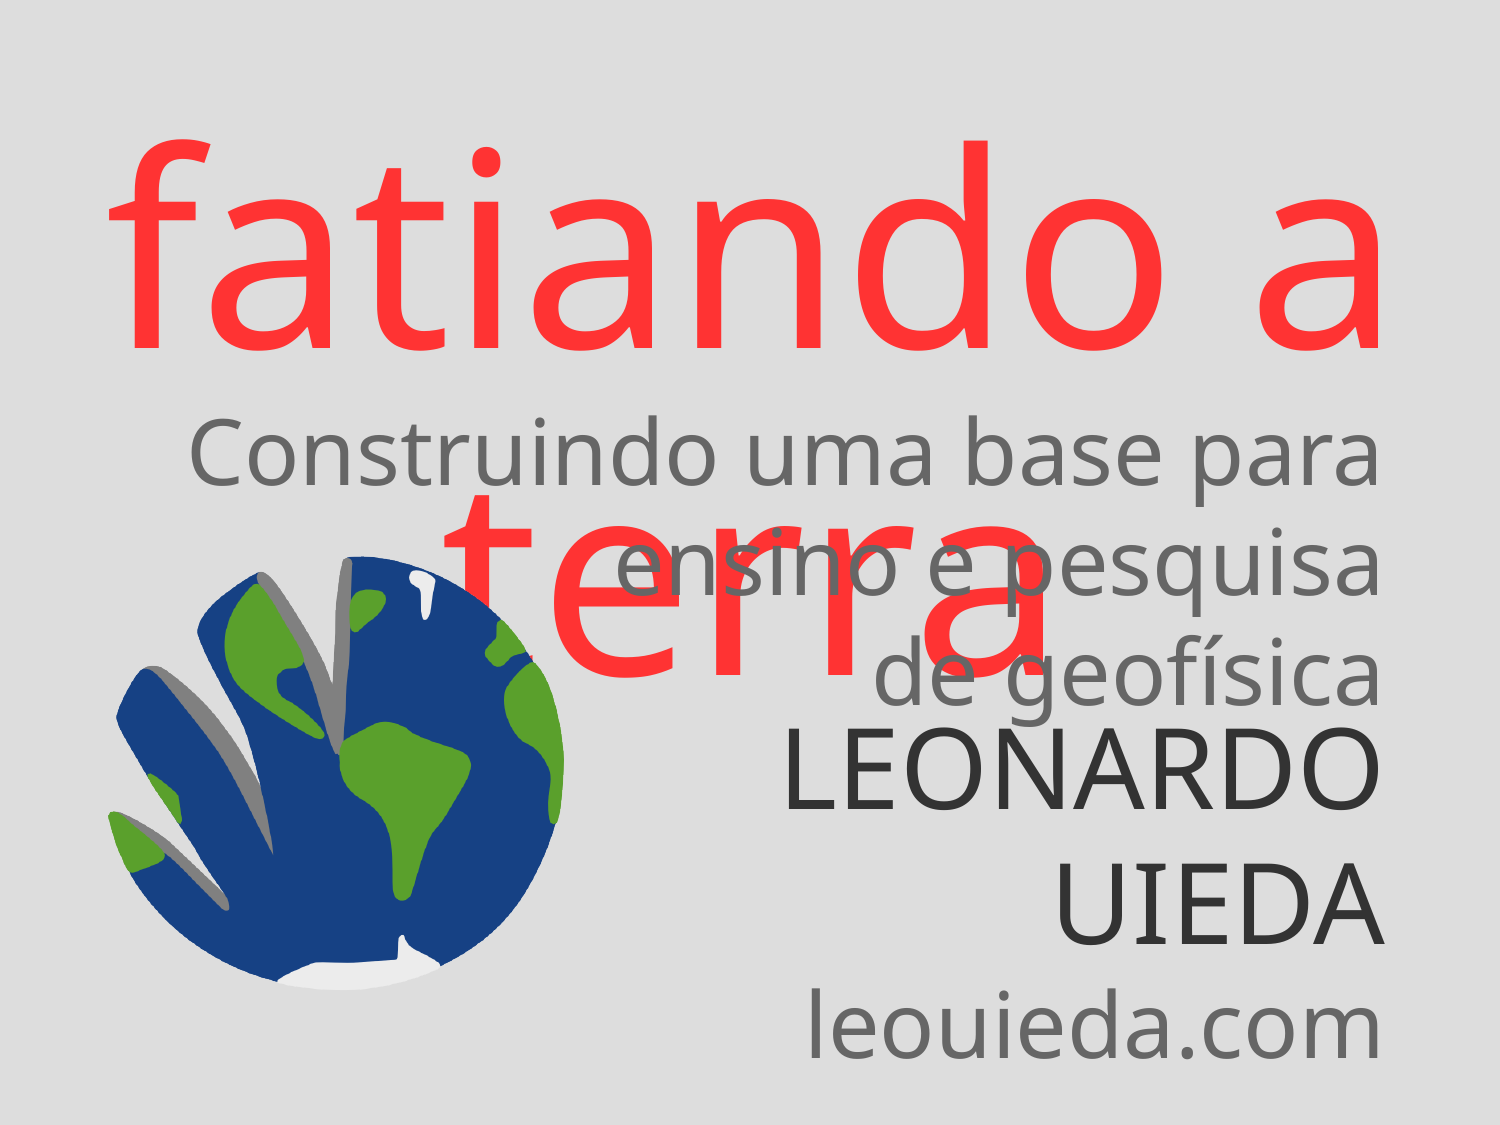

# fatiando a terra
Construindo uma base para ensino e pesquisa
de geofísica
LEONARDO UIEDA
leouieda.com